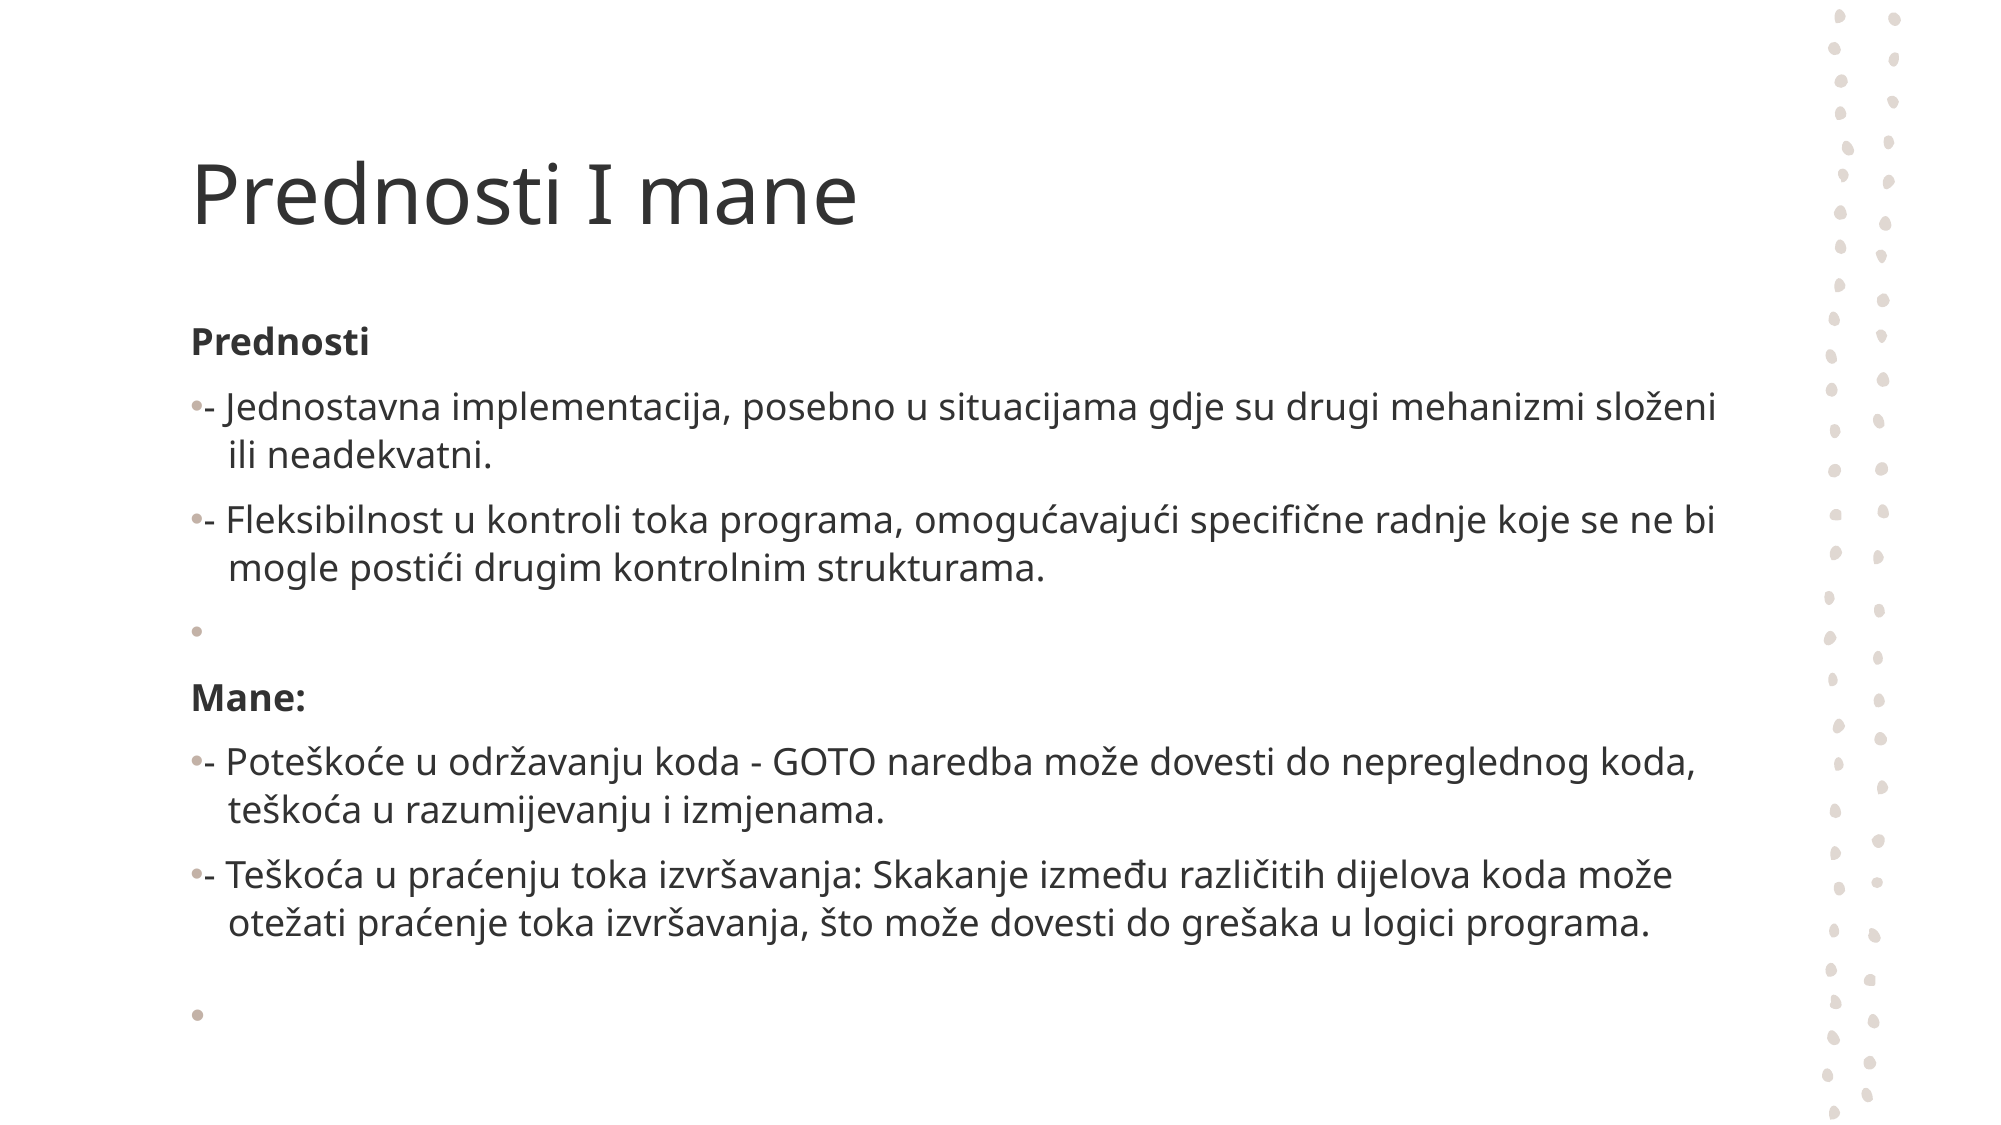

# Prednosti I mane
Prednosti
- Jednostavna implementacija, posebno u situacijama gdje su drugi mehanizmi složeni ili neadekvatni.
- Fleksibilnost u kontroli toka programa, omogućavajući specifične radnje koje se ne bi mogle postići drugim kontrolnim strukturama.
Mane:
- Poteškoće u održavanju koda - GOTO naredba može dovesti do nepreglednog koda, teškoća u razumijevanju i izmjenama.
- Teškoća u praćenju toka izvršavanja: Skakanje između različitih dijelova koda može otežati praćenje toka izvršavanja, što može dovesti do grešaka u logici programa.